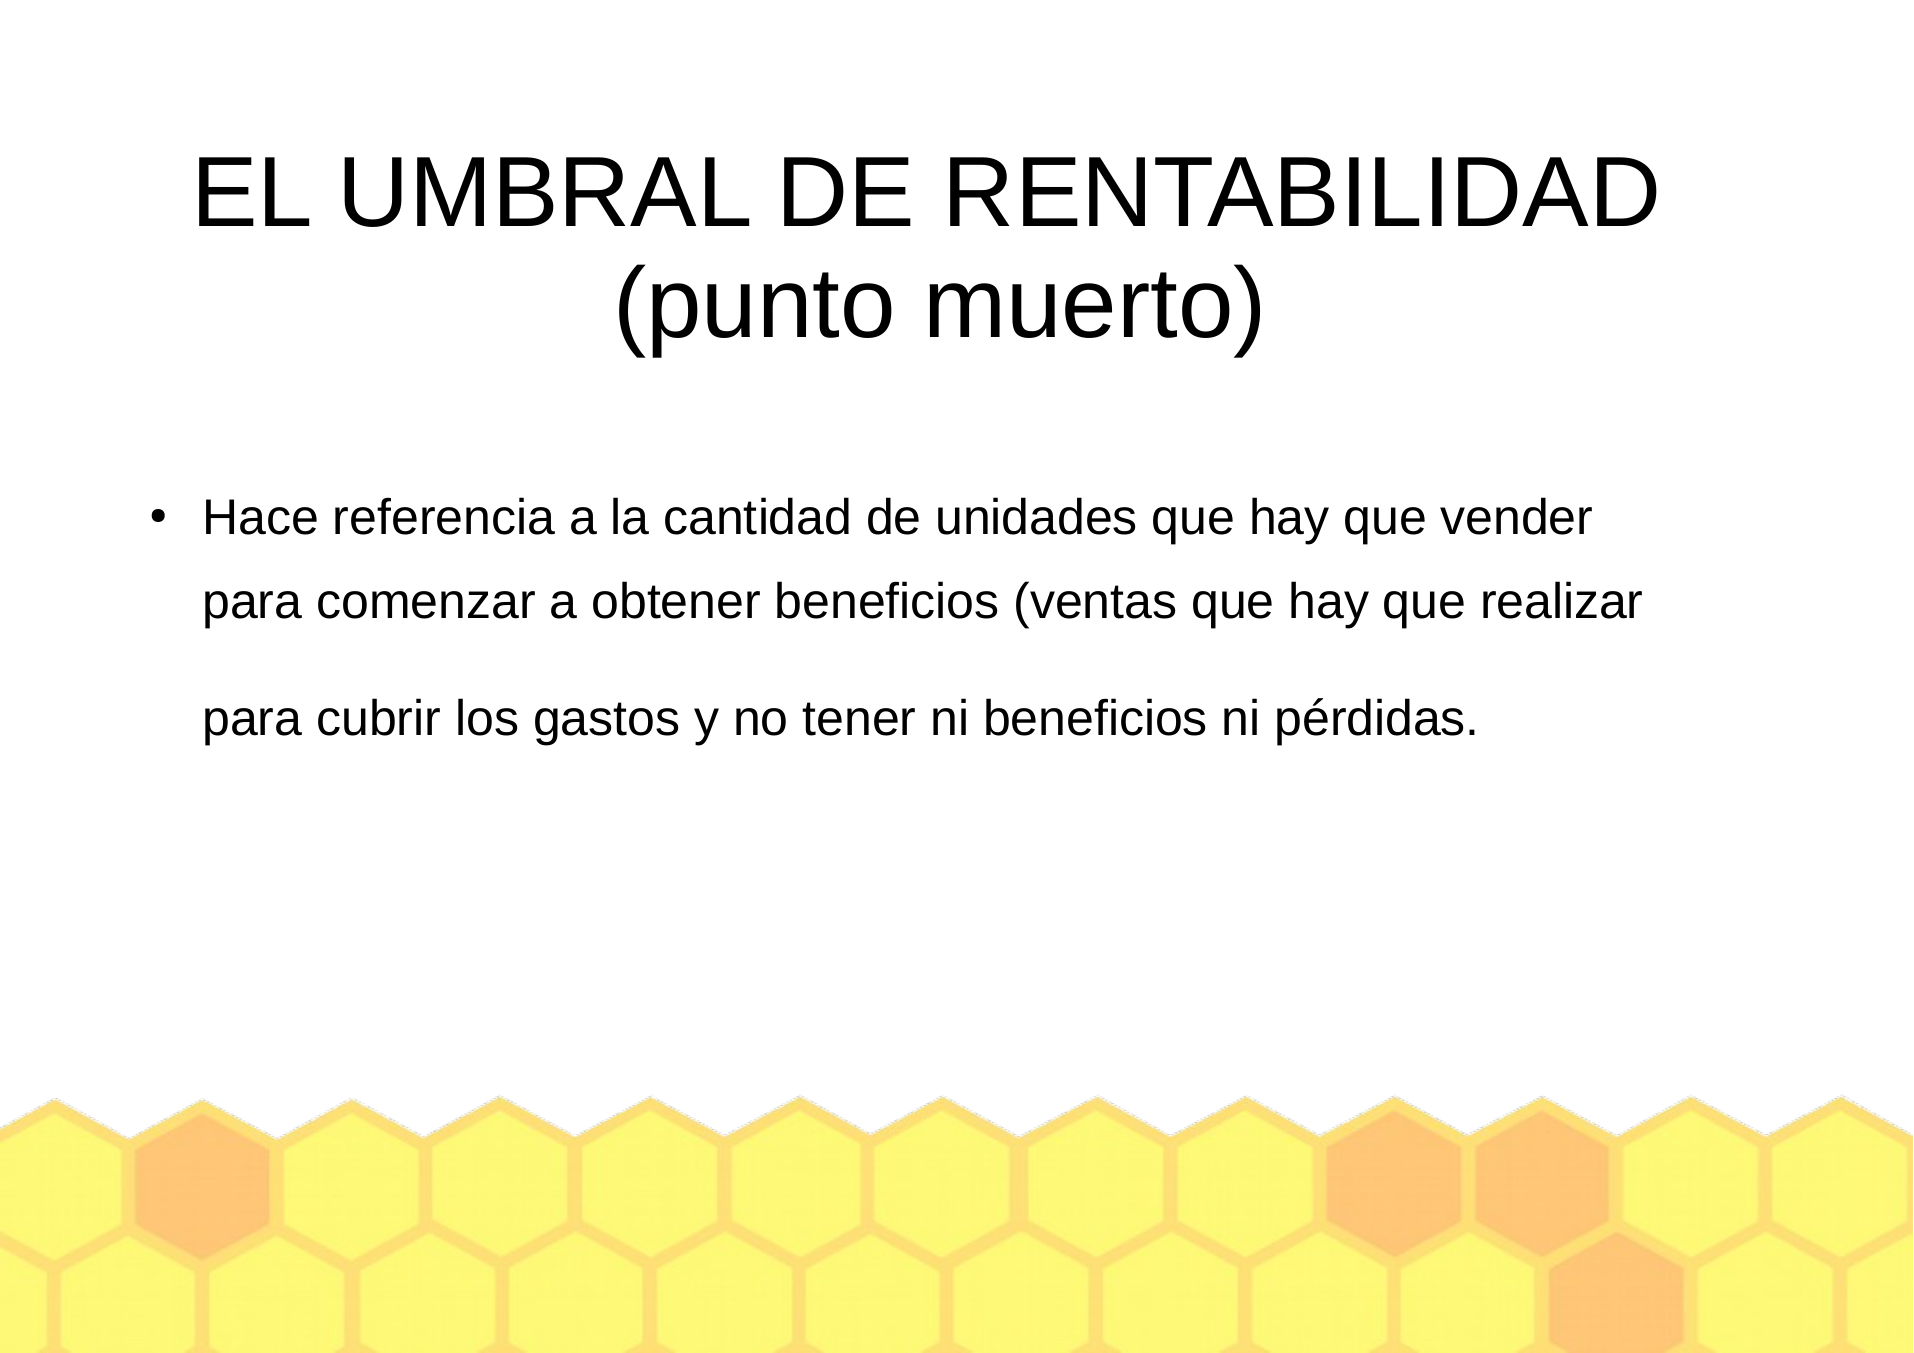

# EL UMBRAL DE RENTABILIDAD (punto muerto)
Hace referencia a la cantidad de unidades que hay que vender para comenzar a obtener beneficios (ventas que hay que realizar para cubrir los gastos y no tener ni beneficios ni pérdidas.